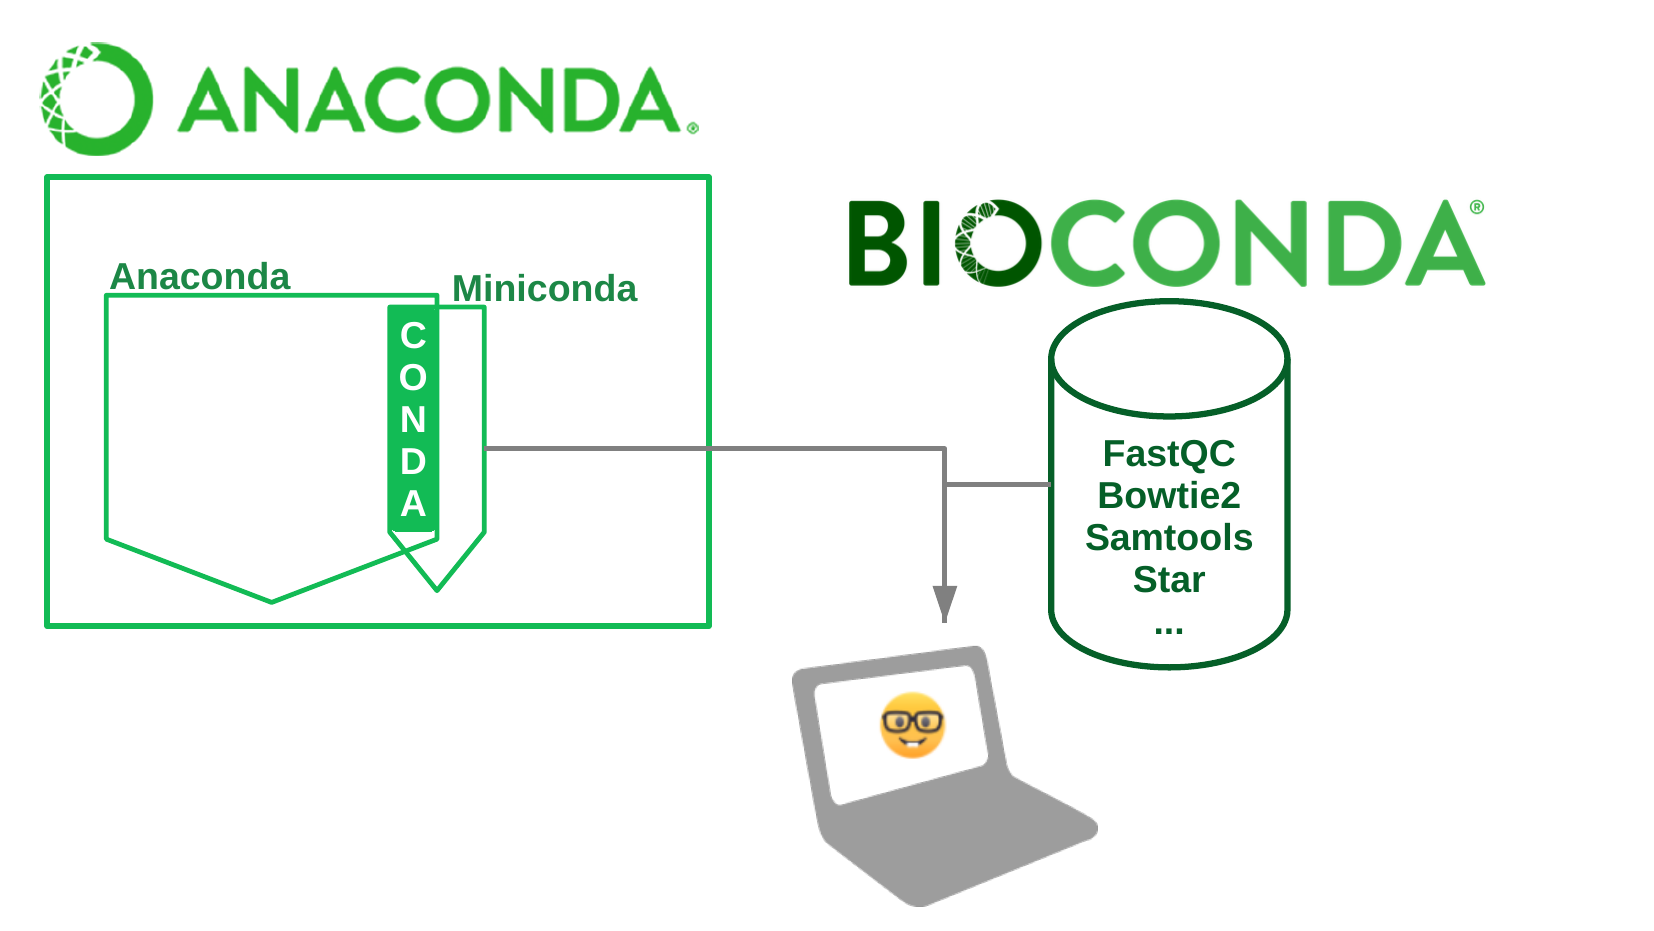

Anaconda
Miniconda
C
O
N
D
A
FastQC
Bowtie2
Samtools
Star
...